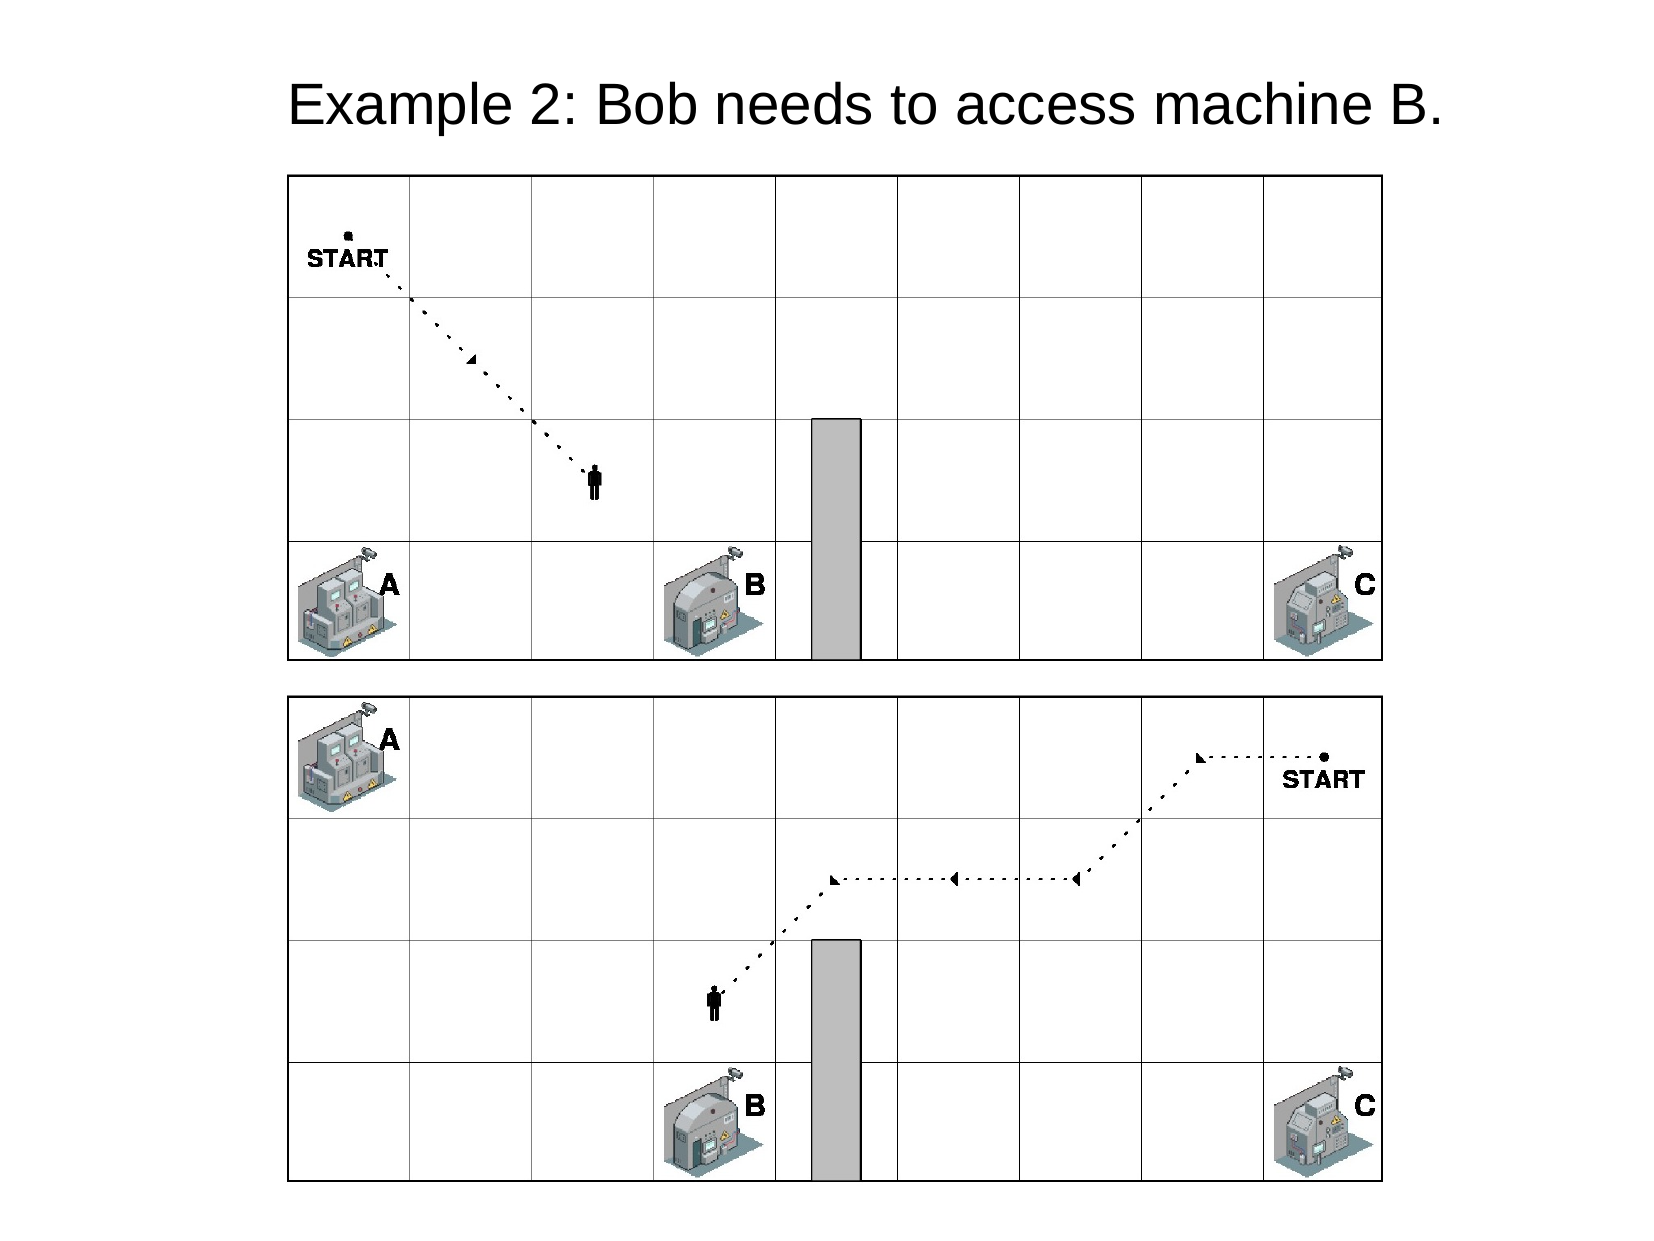

Example 2: Bob needs to access machine B.